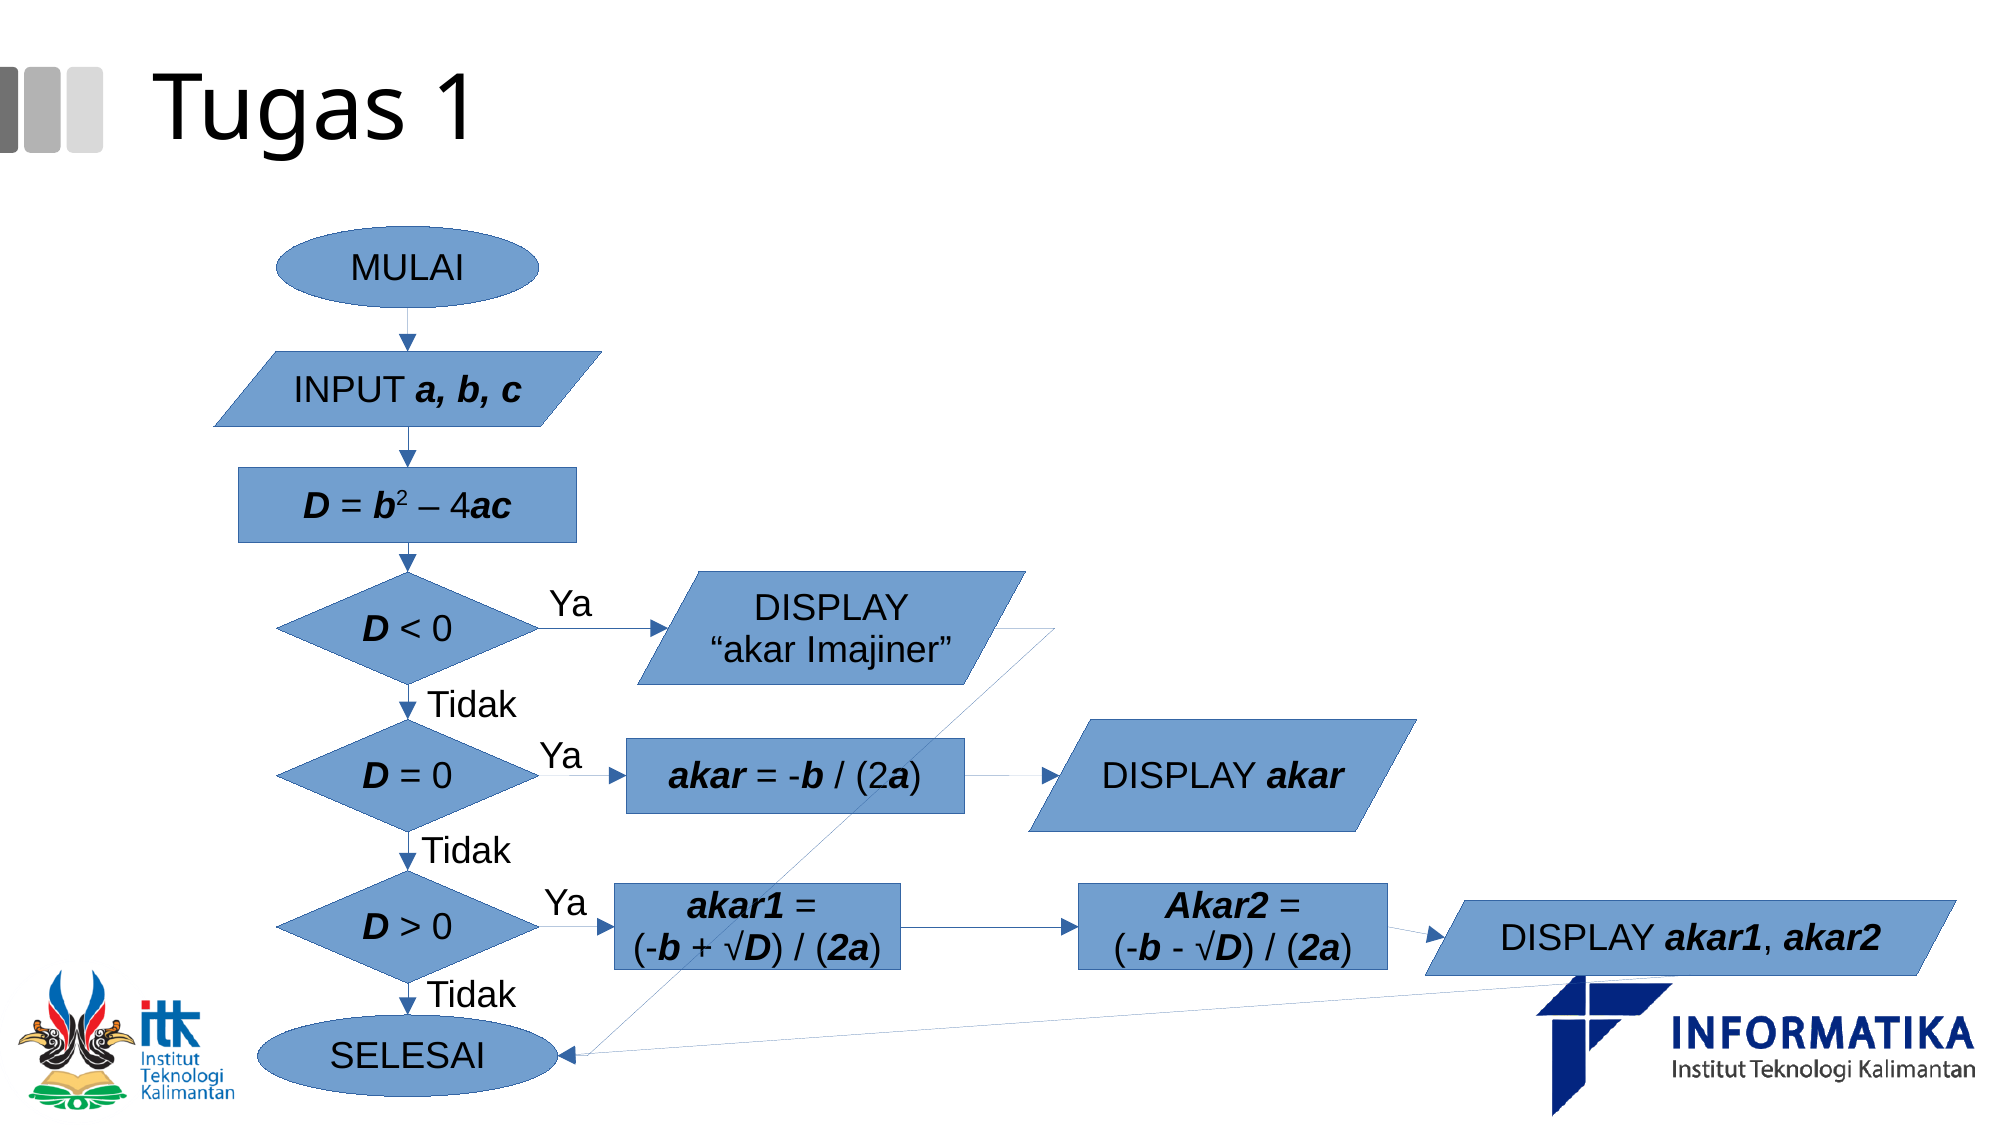

# Tugas 1
MULAI
INPUT a, b, c
D = b2 – 4ac
D < 0
DISPLAY “akar Imajiner”
Ya
Tidak
D = 0
DISPLAY akar
Ya
akar = -b / (2a)
Tidak
D > 0
Ya
akar1 =
(-b + √D) / (2a)
Akar2 =
(-b - √D) / (2a)
DISPLAY akar1, akar2
Tidak
SELESAI